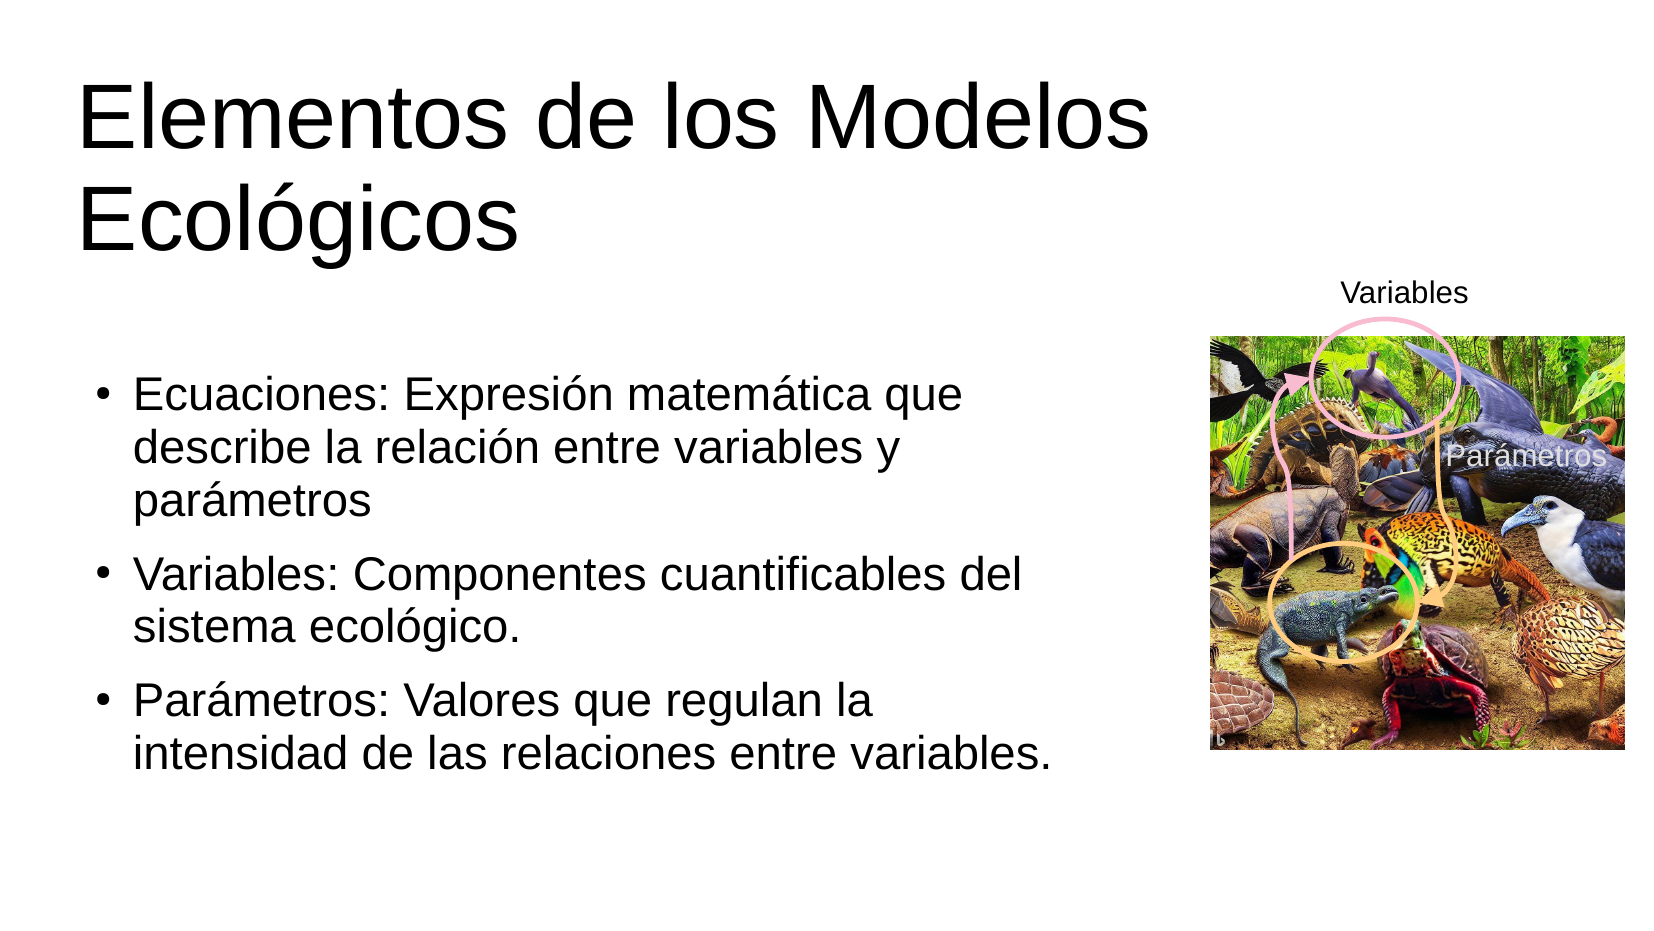

# Elementos de los Modelos Ecológicos
Variables
Ecuaciones: Expresión matemática que describe la relación entre variables y parámetros
Variables: Componentes cuantificables del sistema ecológico.
Parámetros: Valores que regulan la intensidad de las relaciones entre variables.
Parámetros